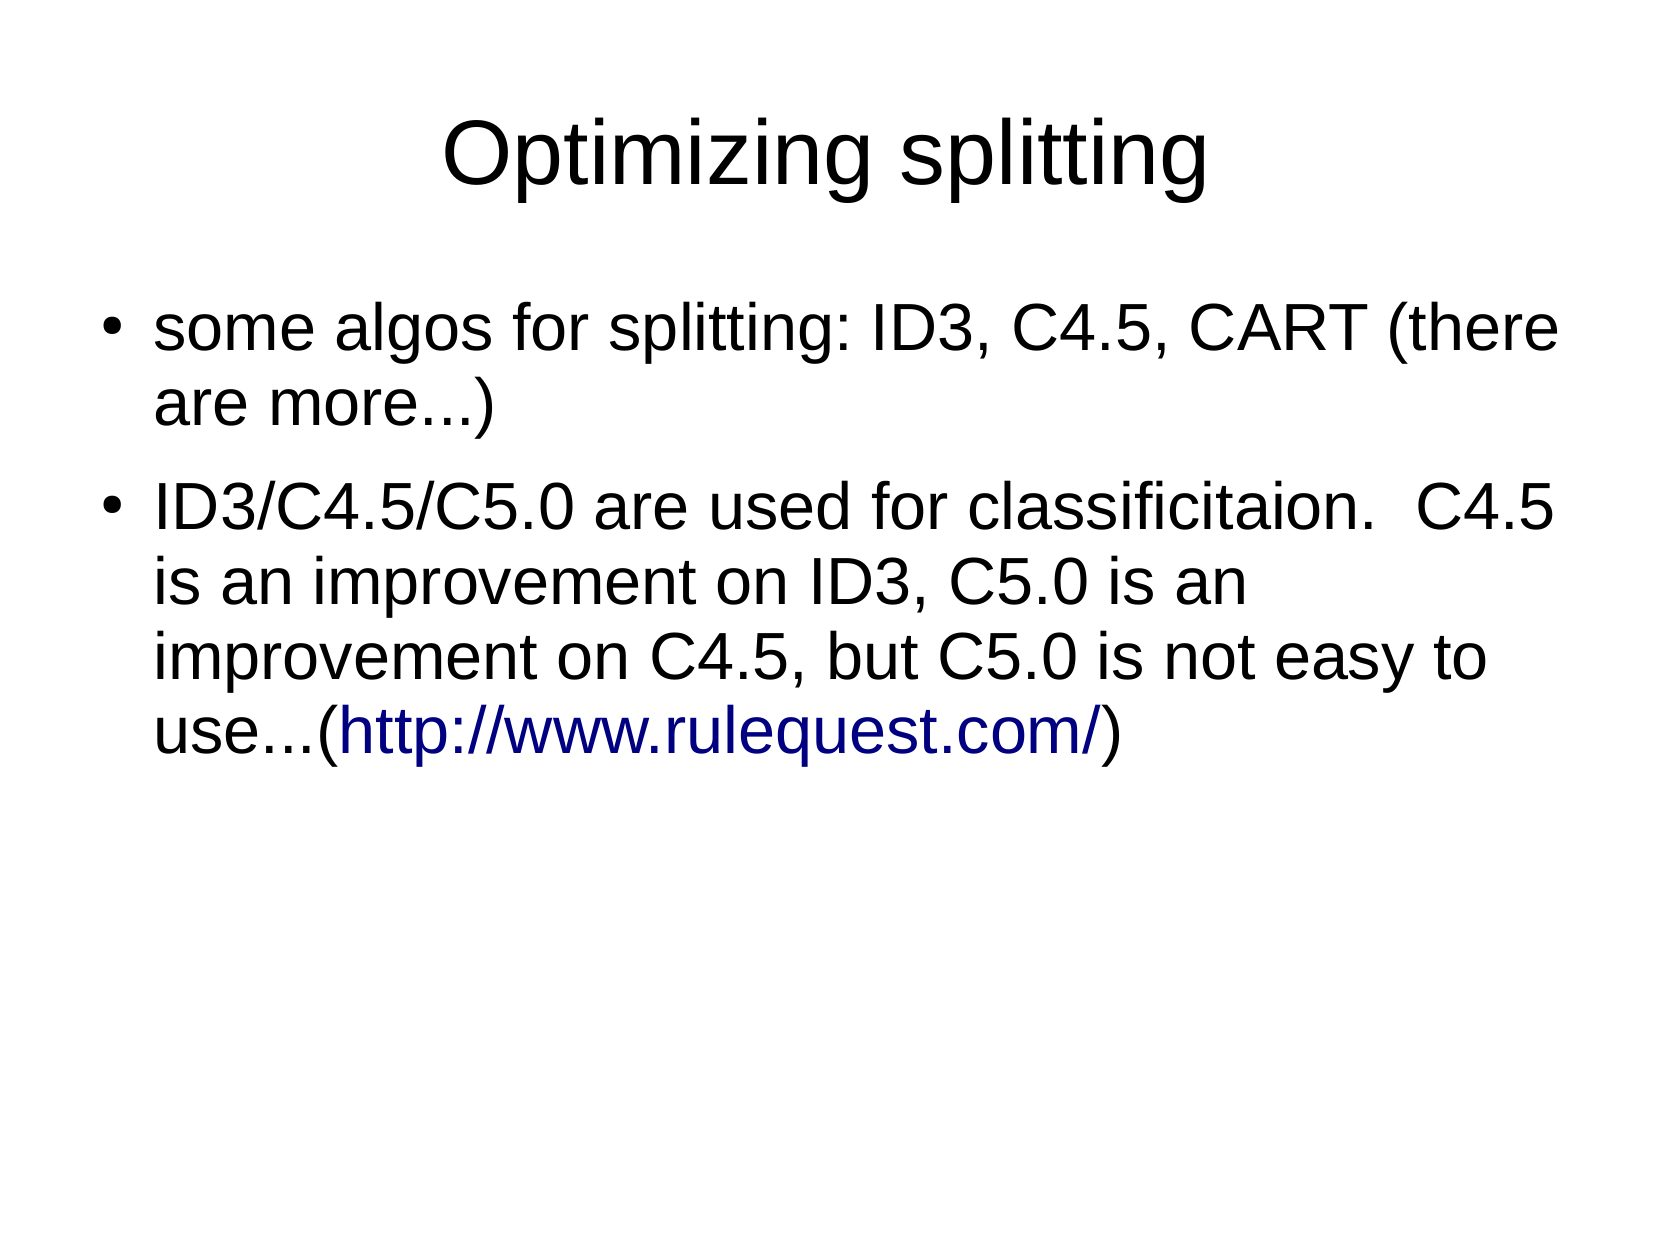

# Optimizing splitting
some algos for splitting: ID3, C4.5, CART (there are more...)
ID3/C4.5/C5.0 are used for classificitaion. C4.5 is an improvement on ID3, C5.0 is an improvement on C4.5, but C5.0 is not easy to use...(http://www.rulequest.com/)